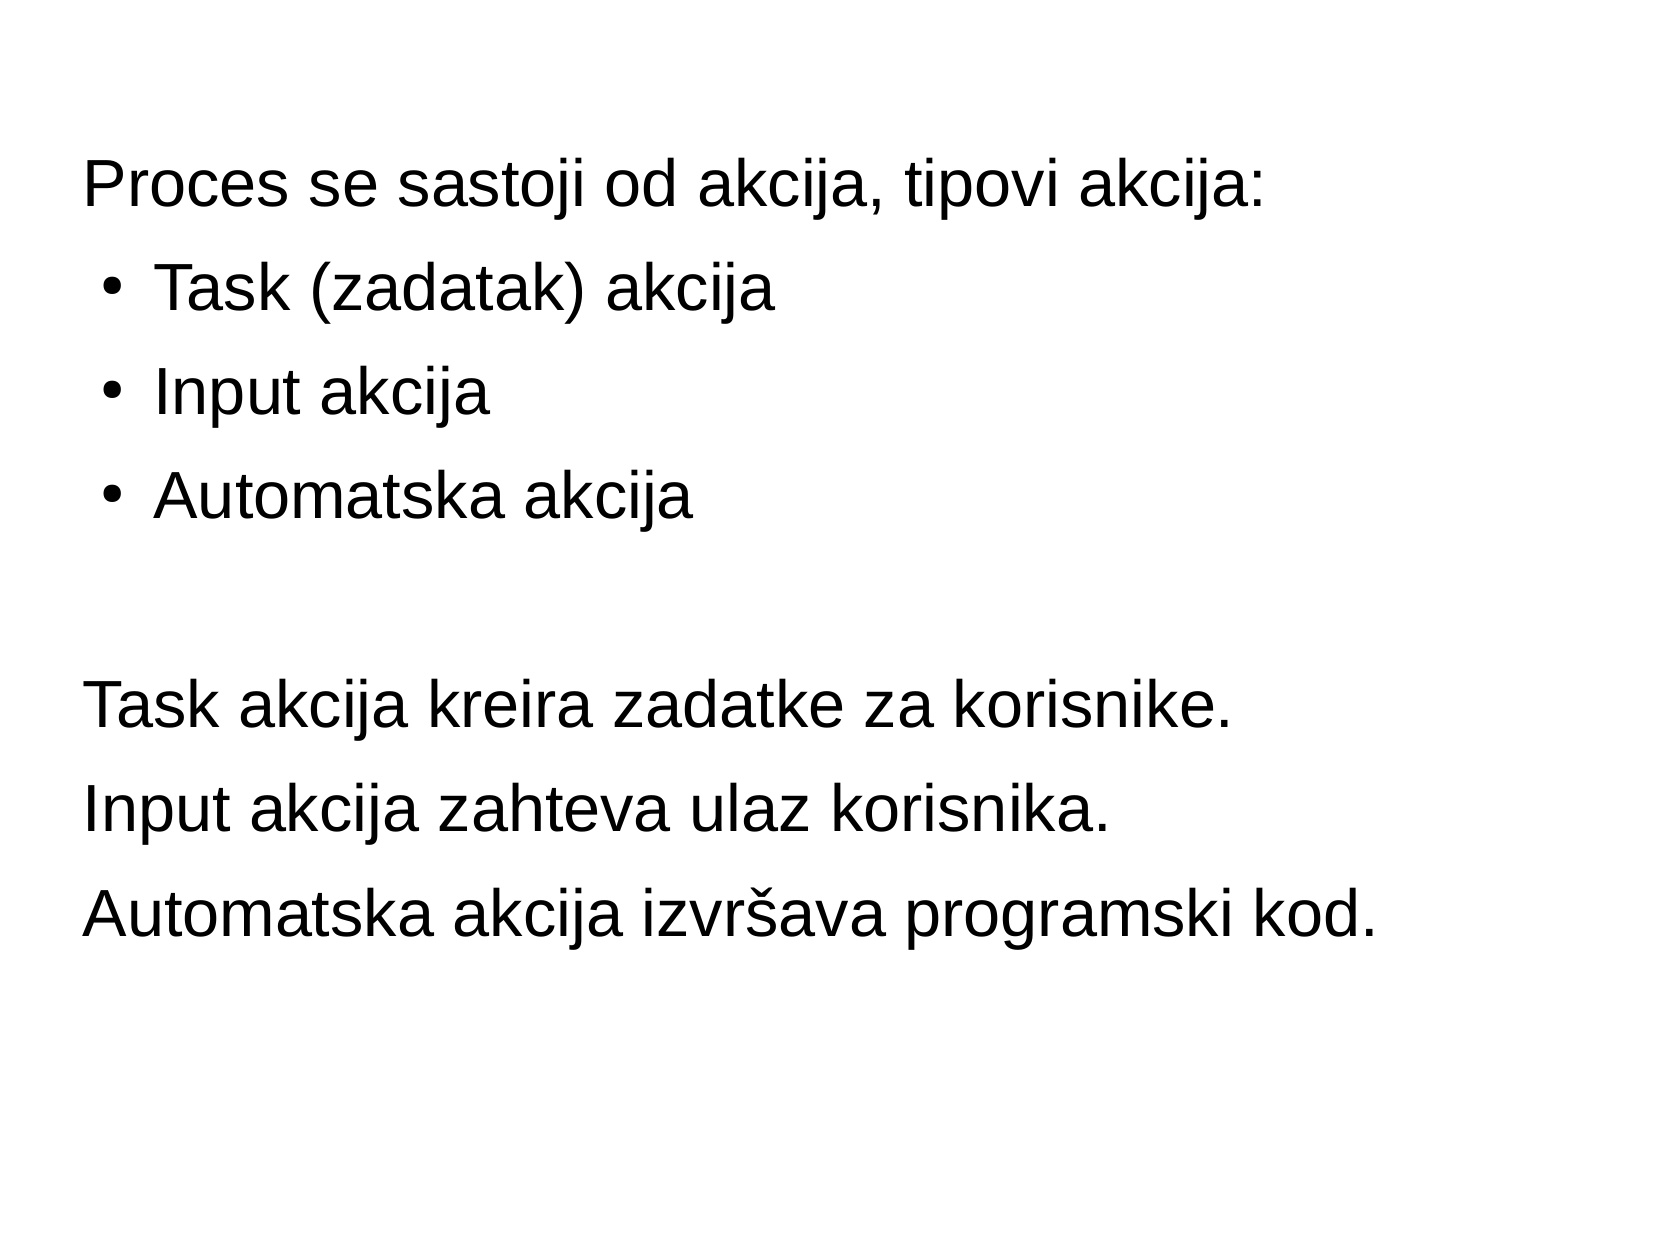

# Proces se sastoji od akcija, tipovi akcija:
Task (zadatak) akcija
Input akcija
Automatska akcija
Task akcija kreira zadatke za korisnike.
Input akcija zahteva ulaz korisnika.
Automatska akcija izvršava programski kod.